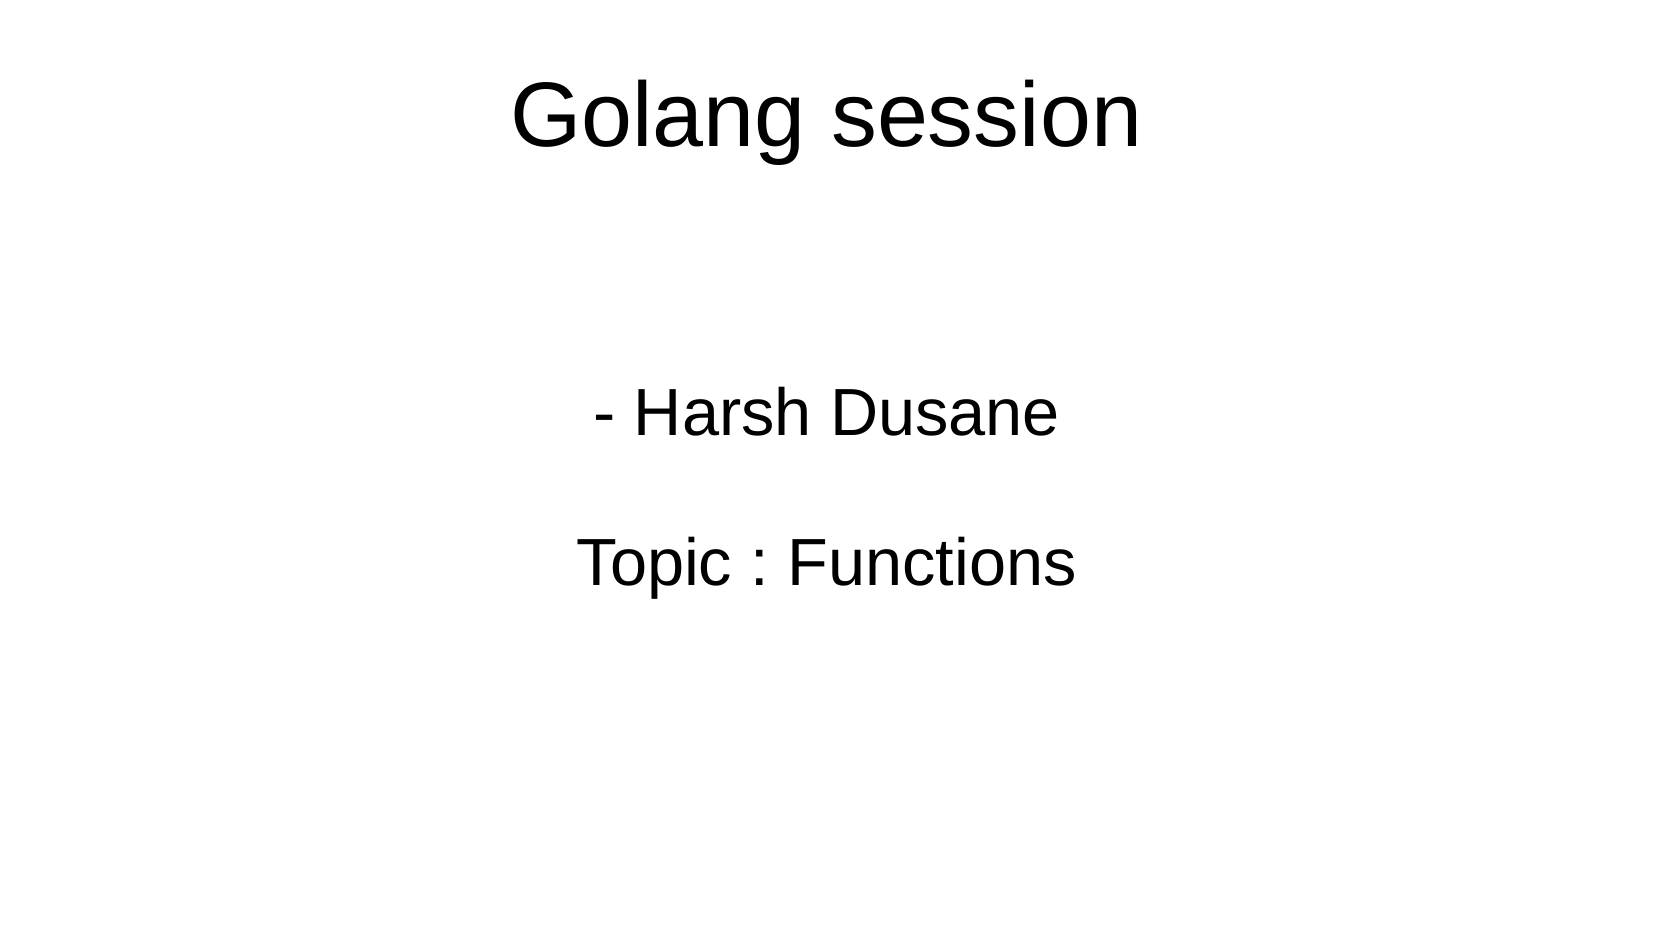

# Golang session
- Harsh Dusane
Topic : Functions